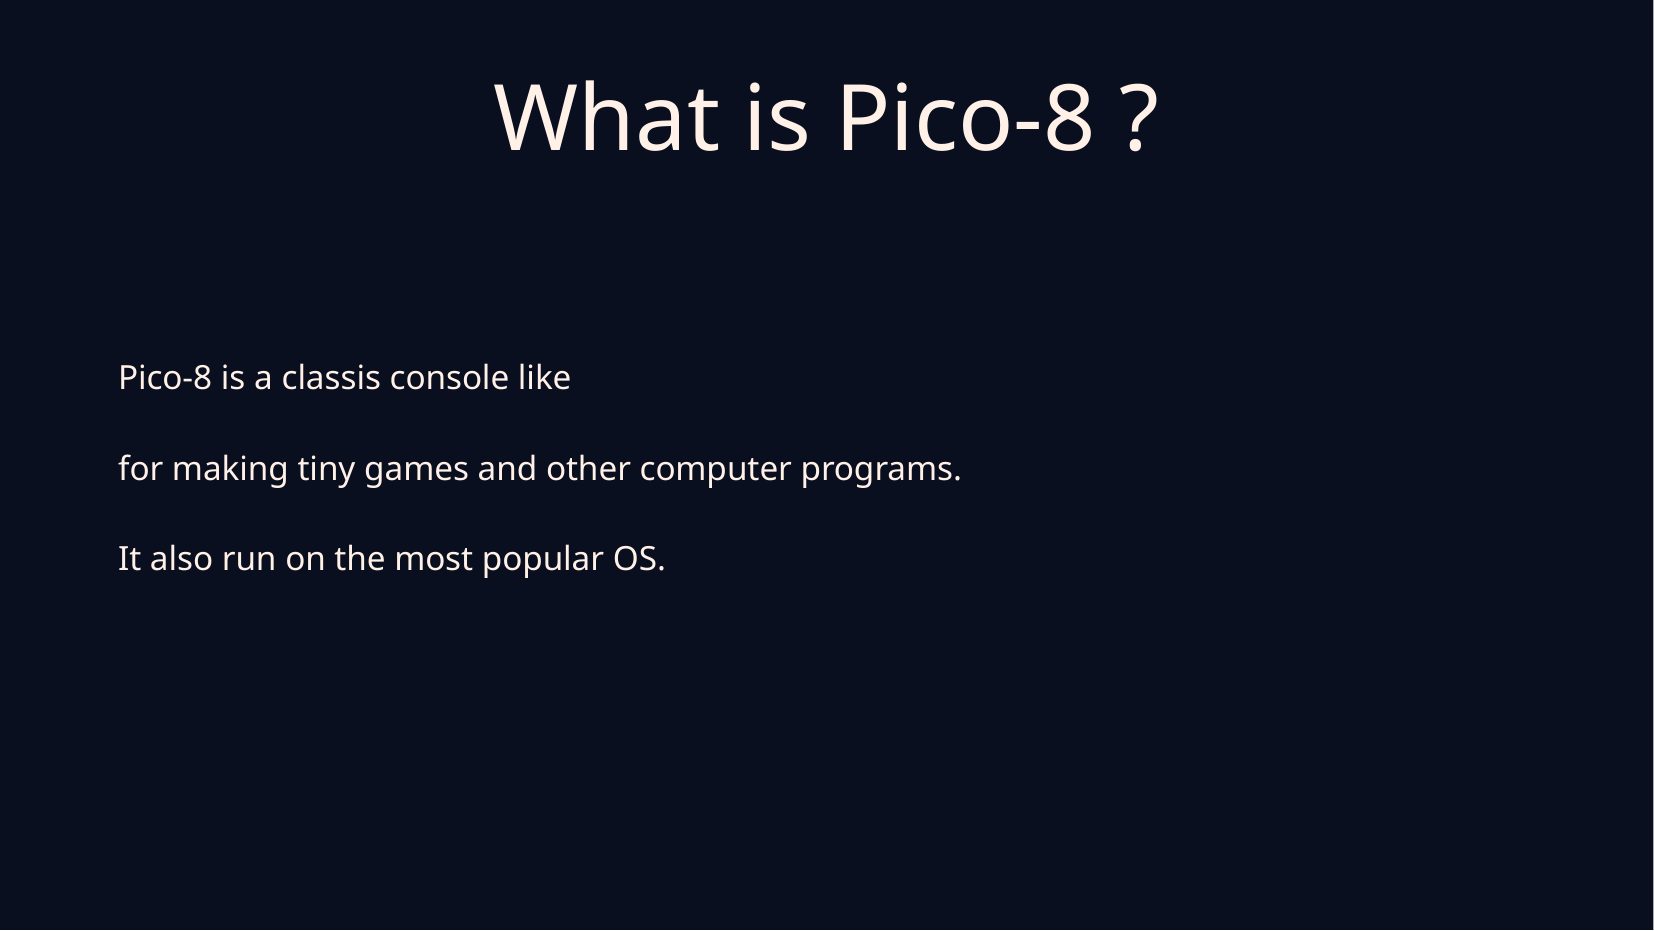

# What is Pico-8 ?
Pico-8 is a classis console like
for making tiny games and other computer programs.
It also run on the most popular OS.